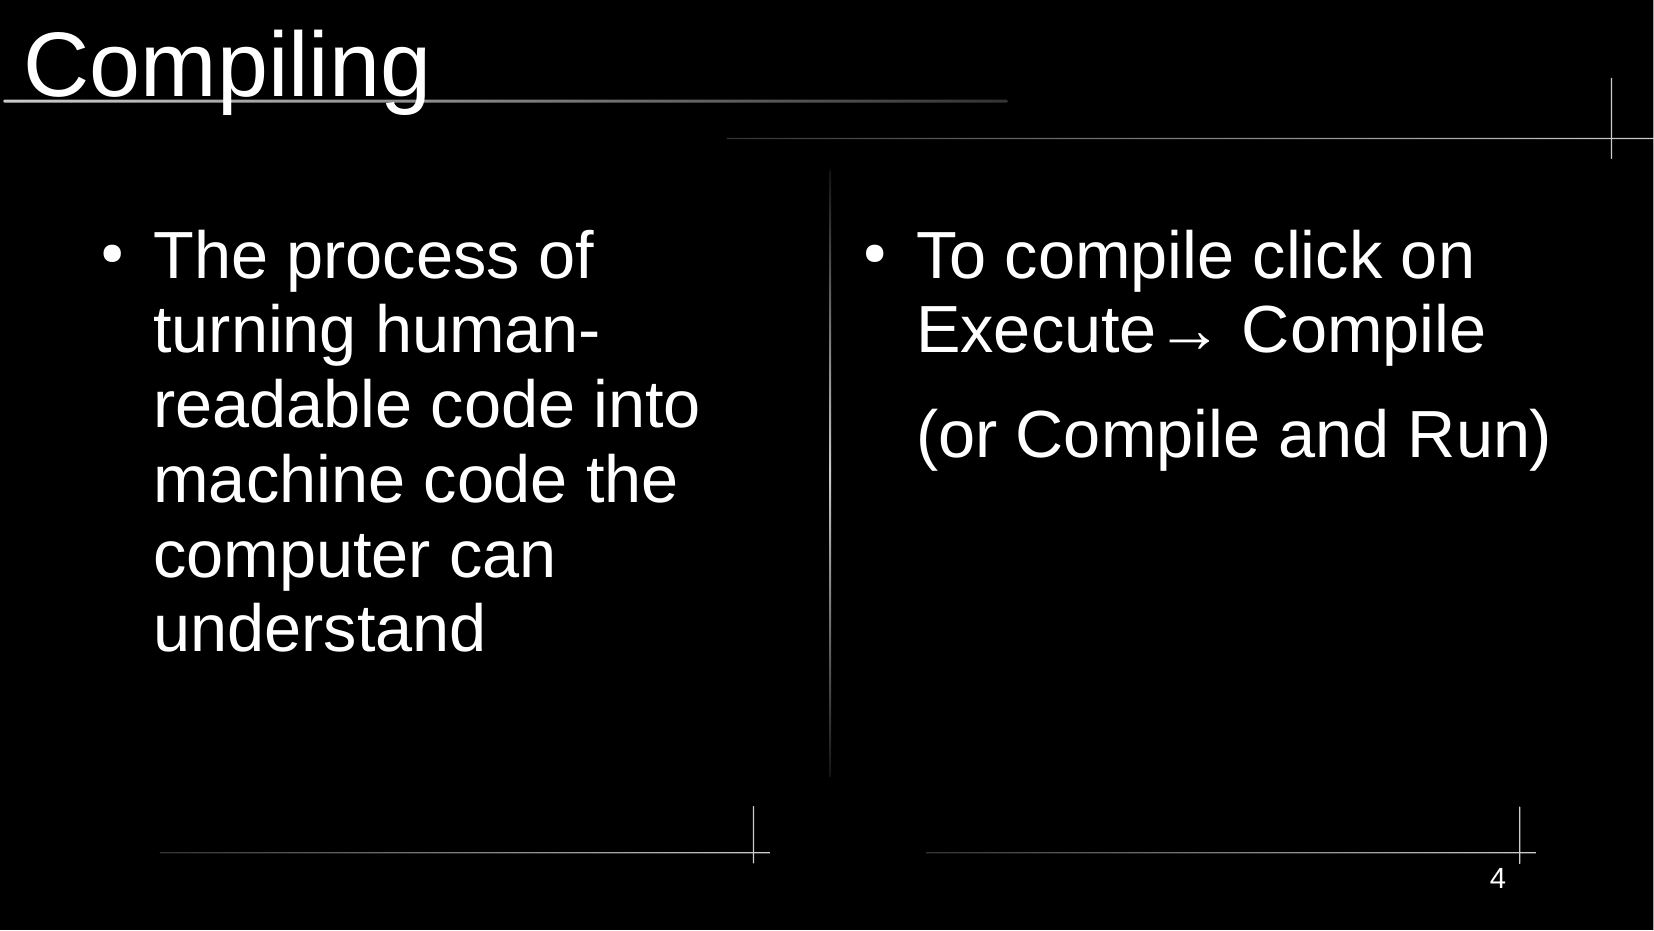

# Compiling
The process of turning human-readable code into machine code the computer can understand
To compile click on Execute→ Compile
(or Compile and Run)
4